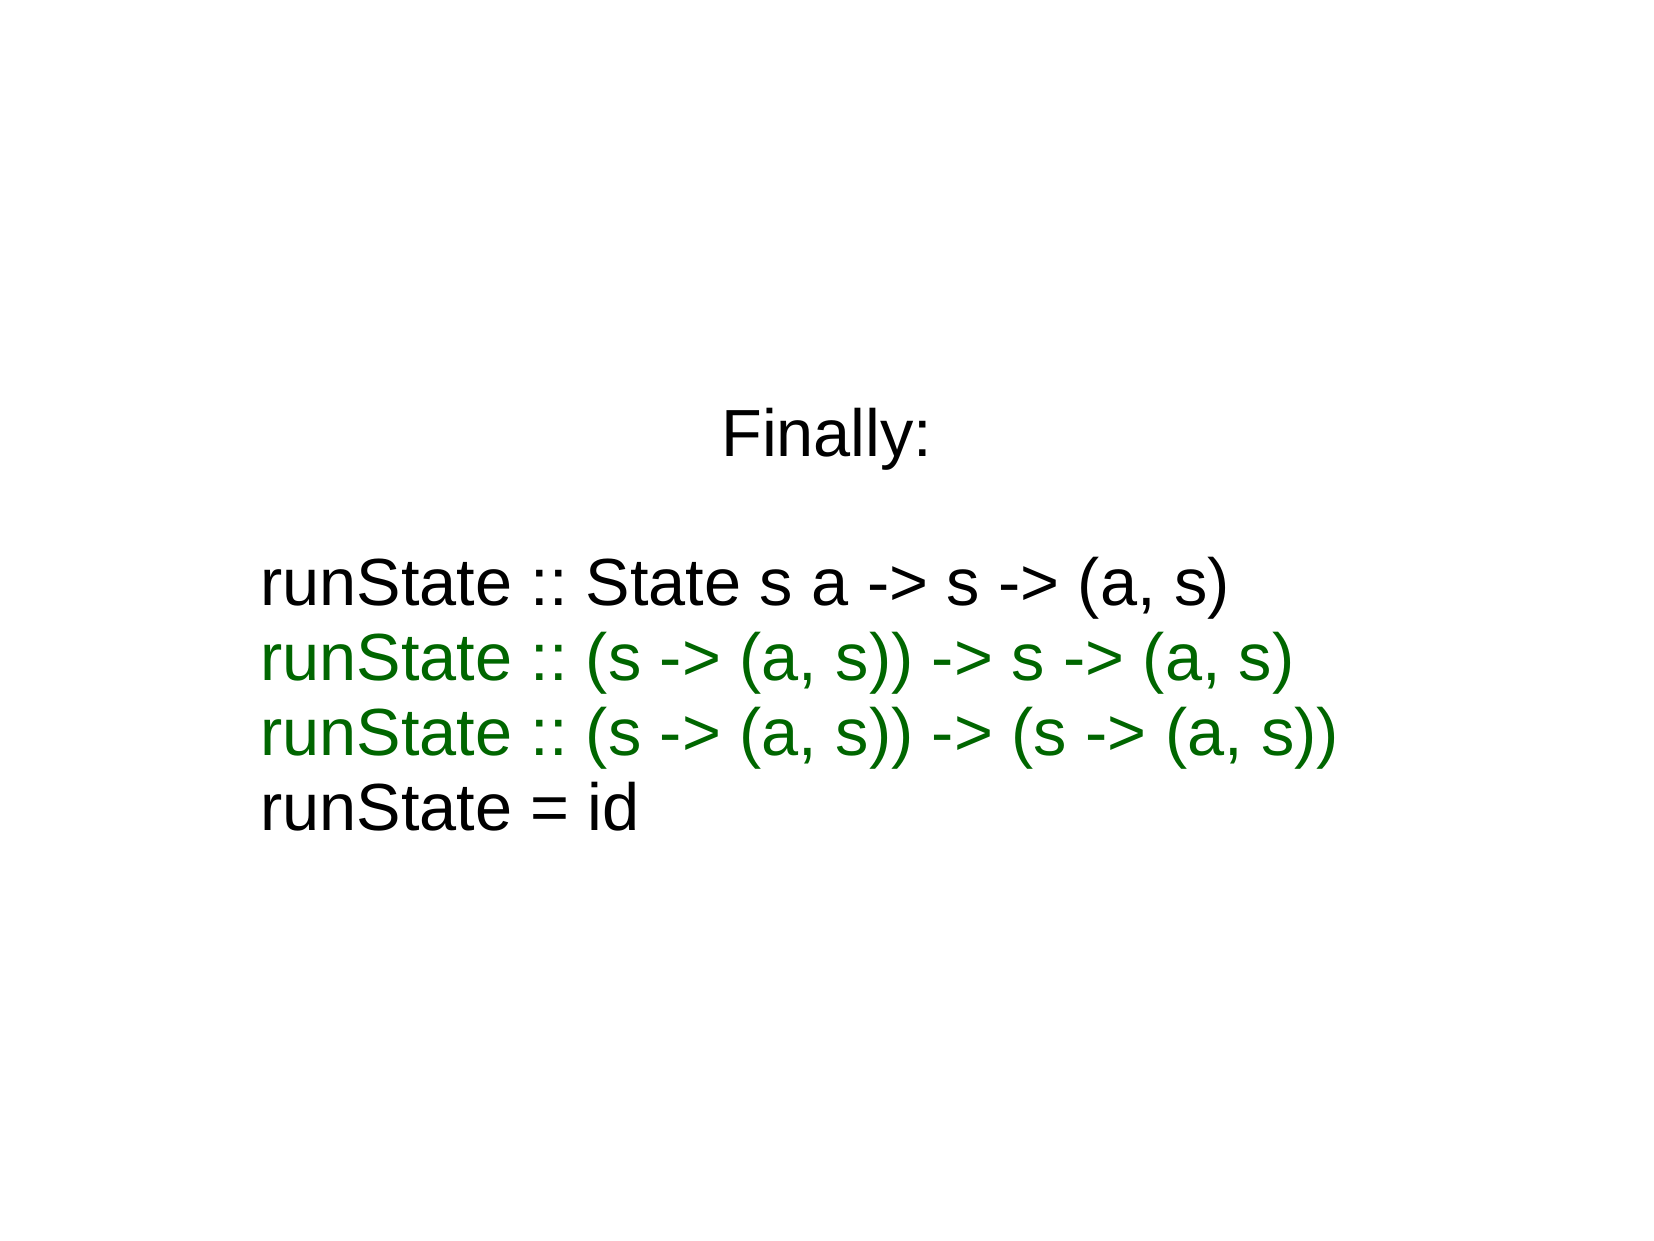

# Finally:
runState :: State s a -> s -> (a, s)
runState :: (s -> (a, s)) -> s -> (a, s)
runState :: (s -> (a, s)) -> (s -> (a, s))
runState = id